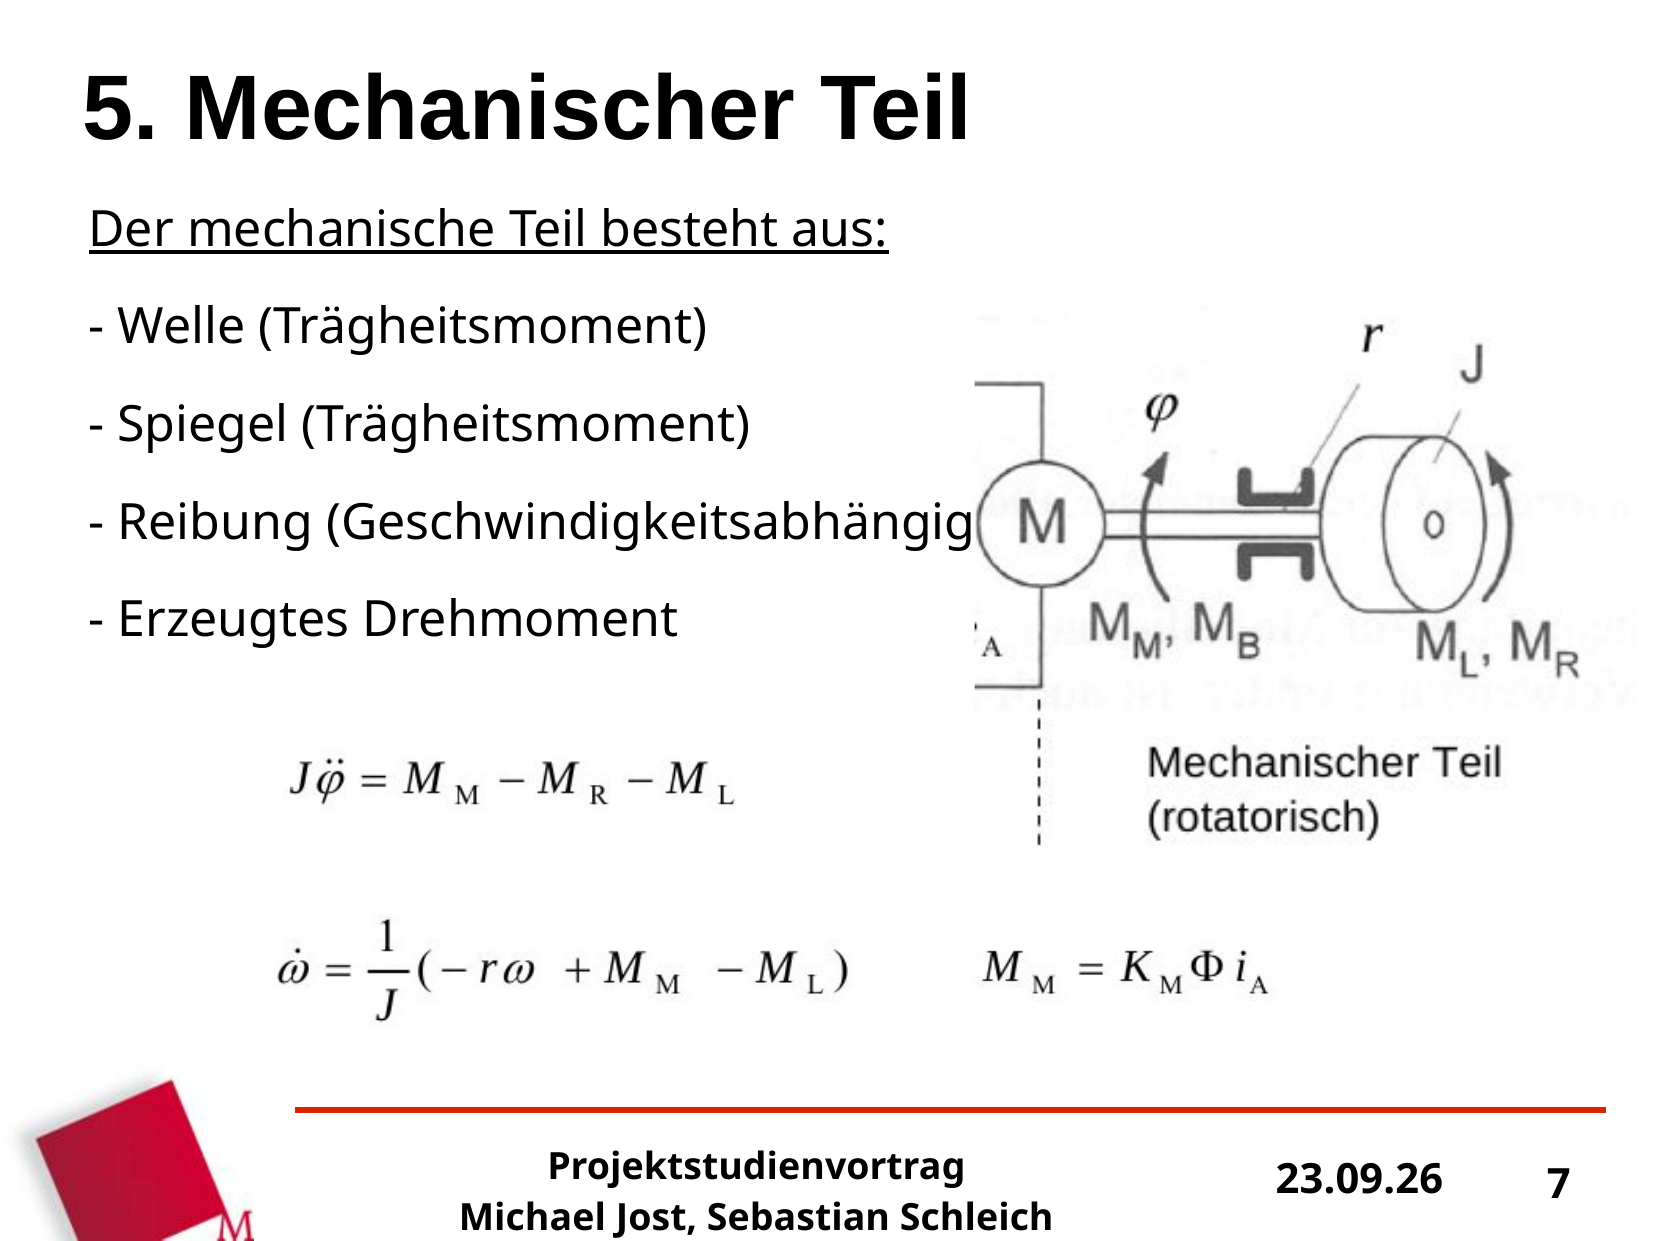

5. Mechanischer Teil
# Der mechanische Teil besteht aus:
- Welle (Trägheitsmoment)
- Spiegel (Trägheitsmoment)
- Reibung (Geschwindigkeitsabhängig)
- Erzeugtes Drehmoment
7